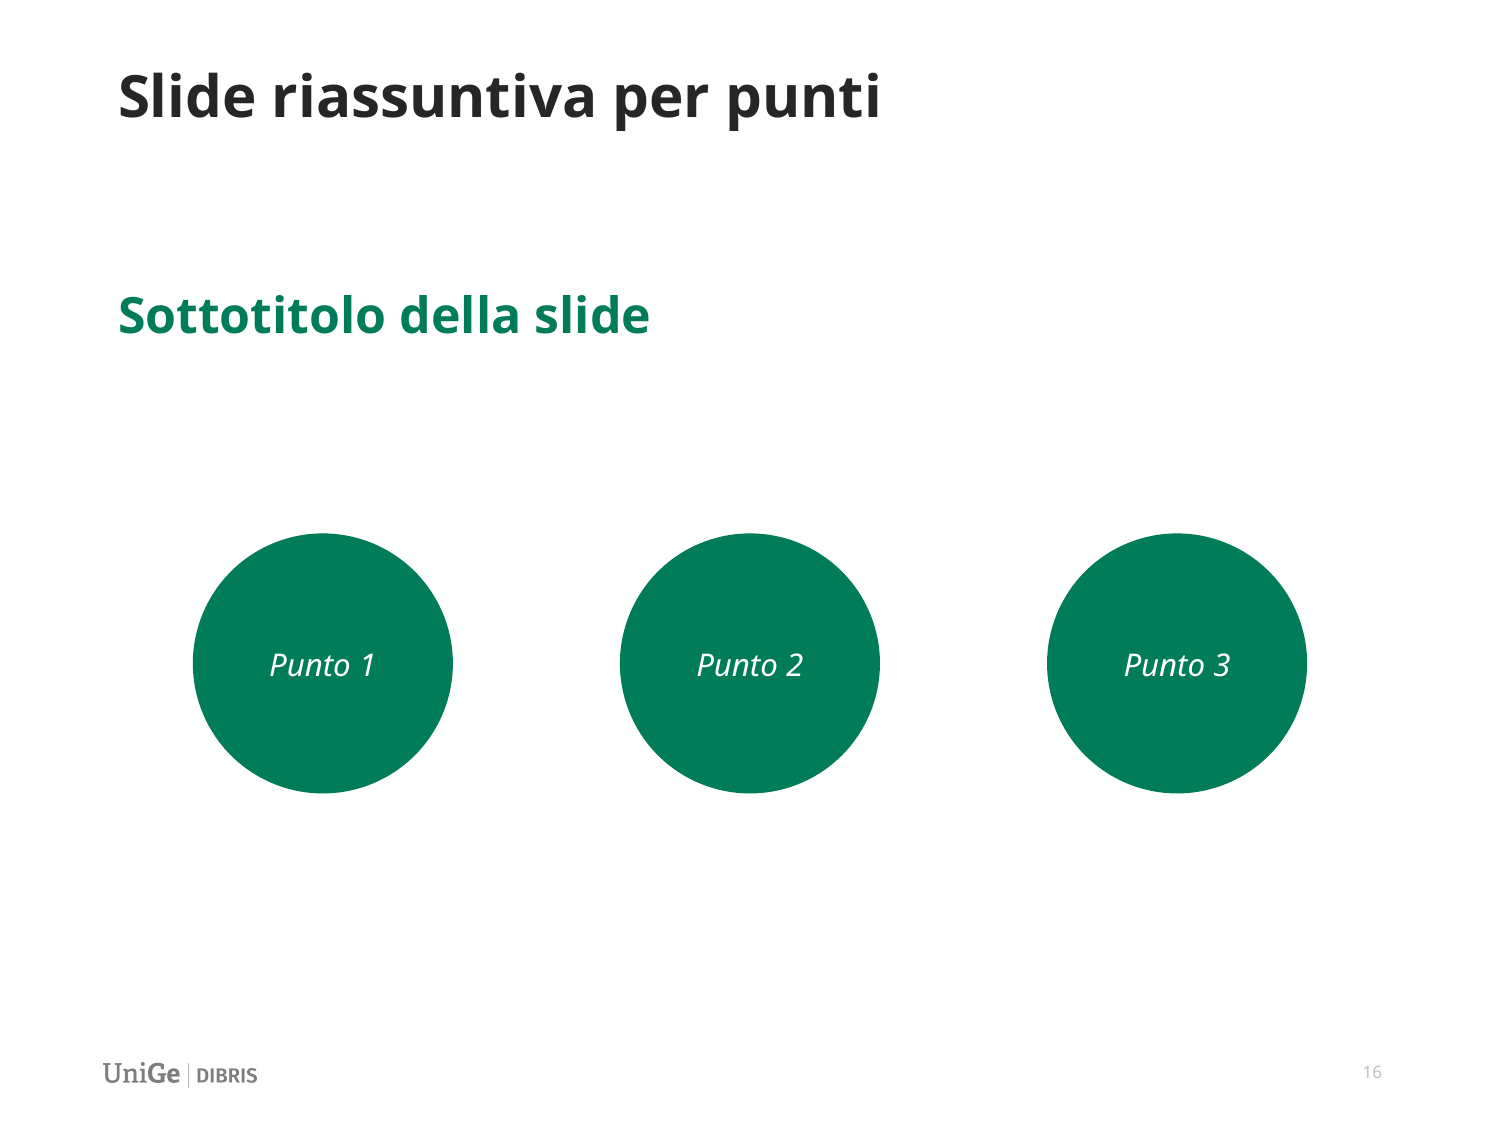

Slide riassuntiva per punti
# Sottotitolo della slide
Punto 1
Punto 2
Punto 3
16